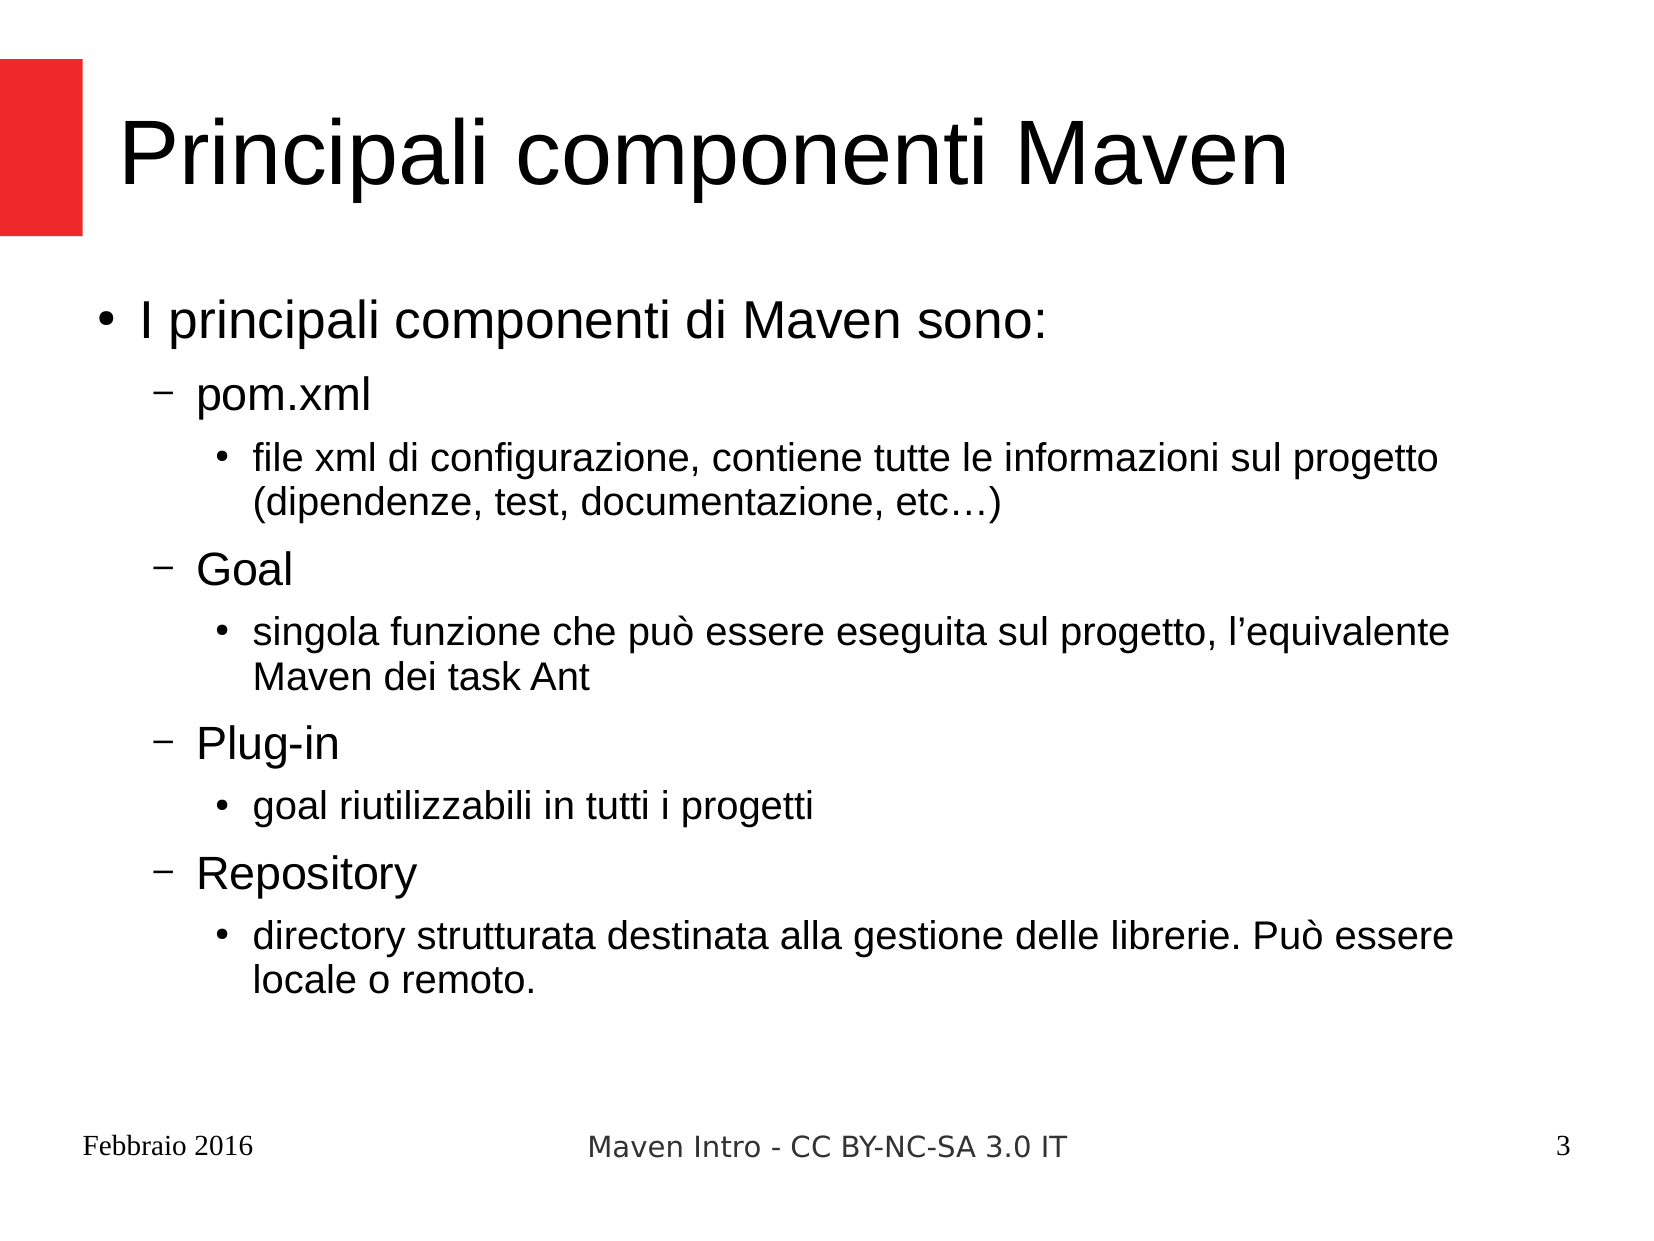

# Principali componenti Maven
I principali componenti di Maven sono:
pom.xml
file xml di configurazione, contiene tutte le informazioni sul progetto (dipendenze, test, documentazione, etc…)
Goal
singola funzione che può essere eseguita sul progetto, l’equivalente Maven dei task Ant
Plug-in
goal riutilizzabili in tutti i progetti
Repository
directory strutturata destinata alla gestione delle librerie. Può essere locale o remoto.
Your Date Here
Your Footer Here
3